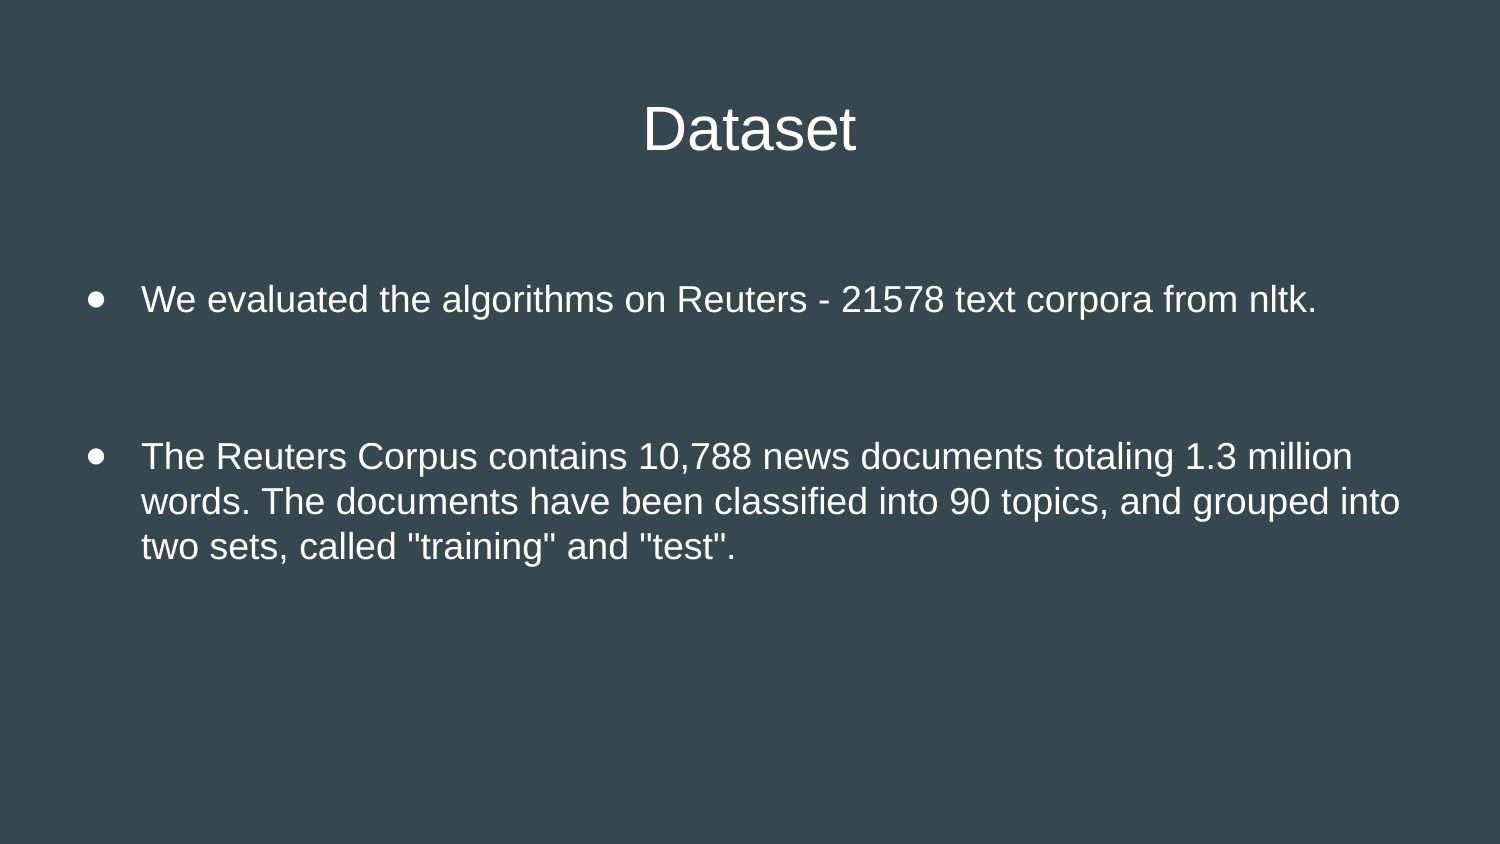

# Dataset
We evaluated the algorithms on Reuters - 21578 text corpora from nltk.
The Reuters Corpus contains 10,788 news documents totaling 1.3 million words. The documents have been classified into 90 topics, and grouped into two sets, called "training" and "test".